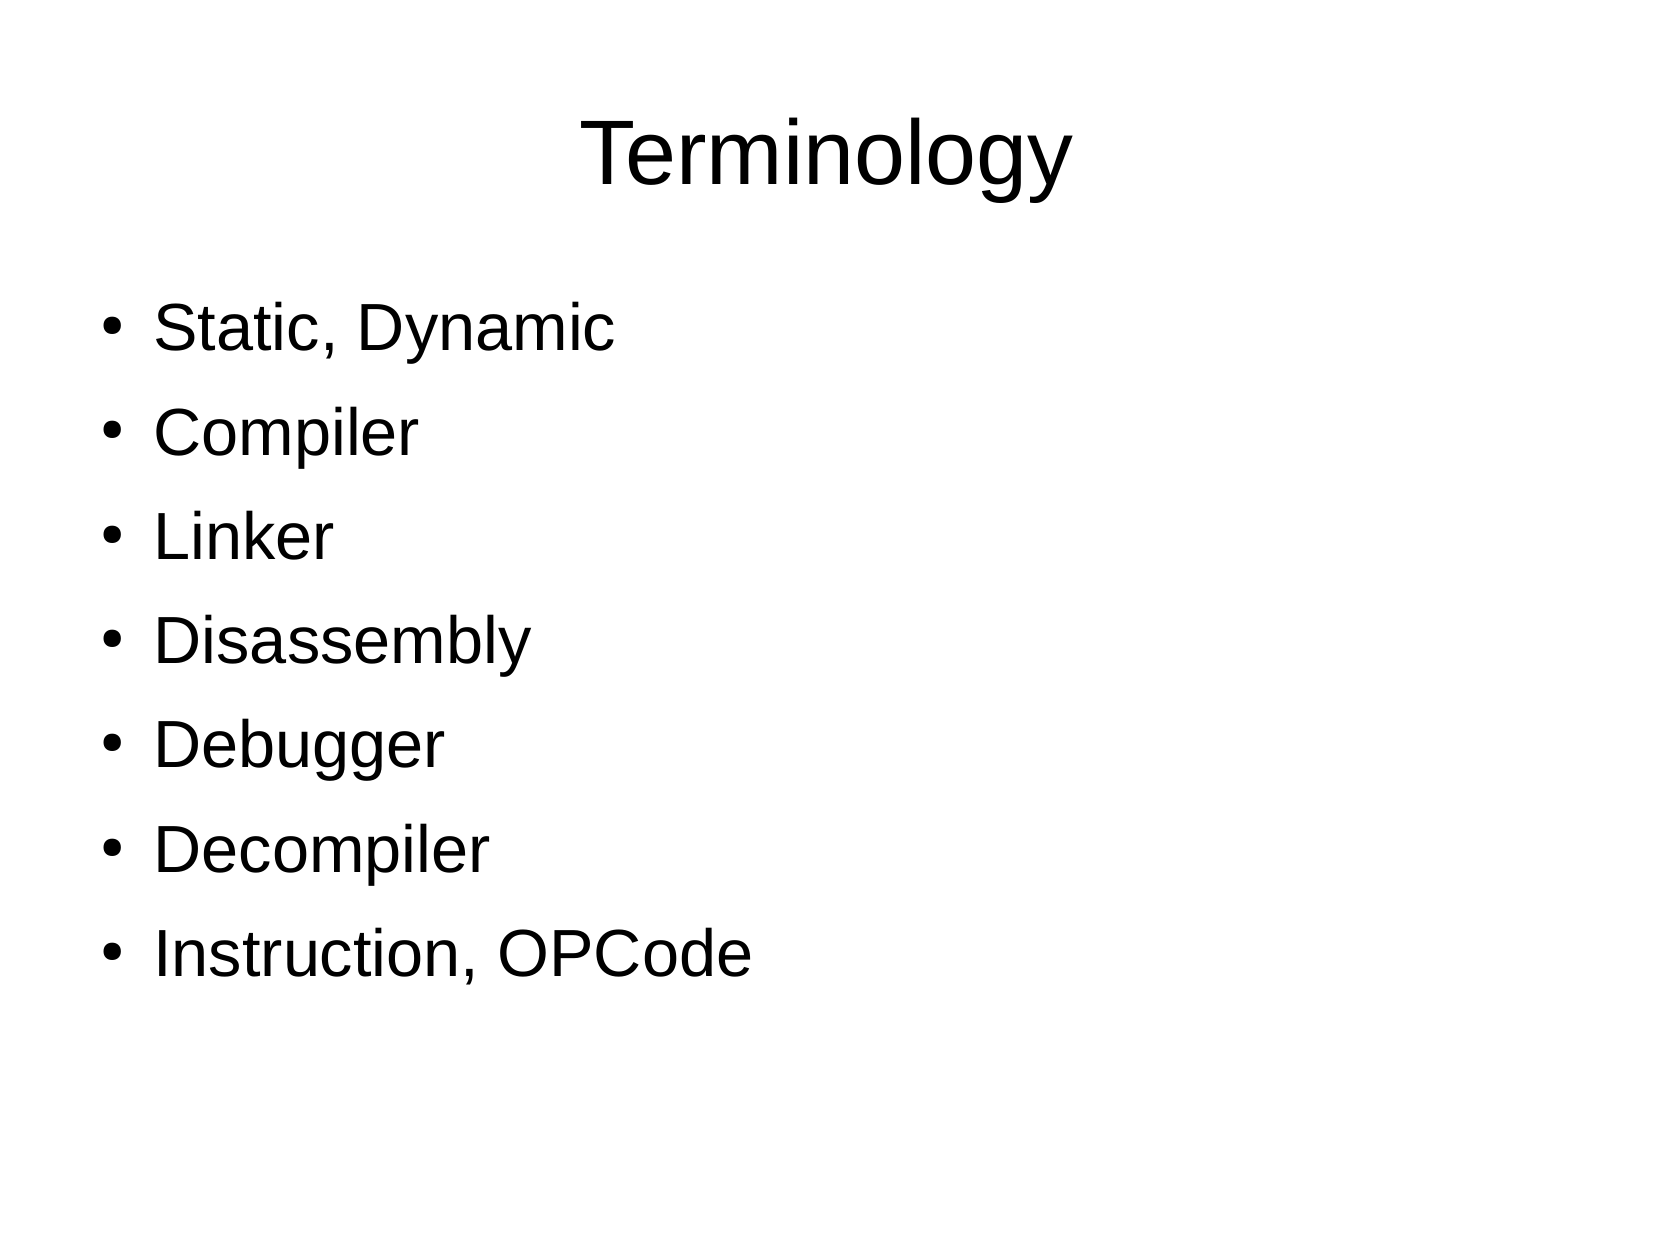

# Terminology
Static, Dynamic
Compiler
Linker
Disassembly
Debugger
Decompiler
Instruction, OPCode